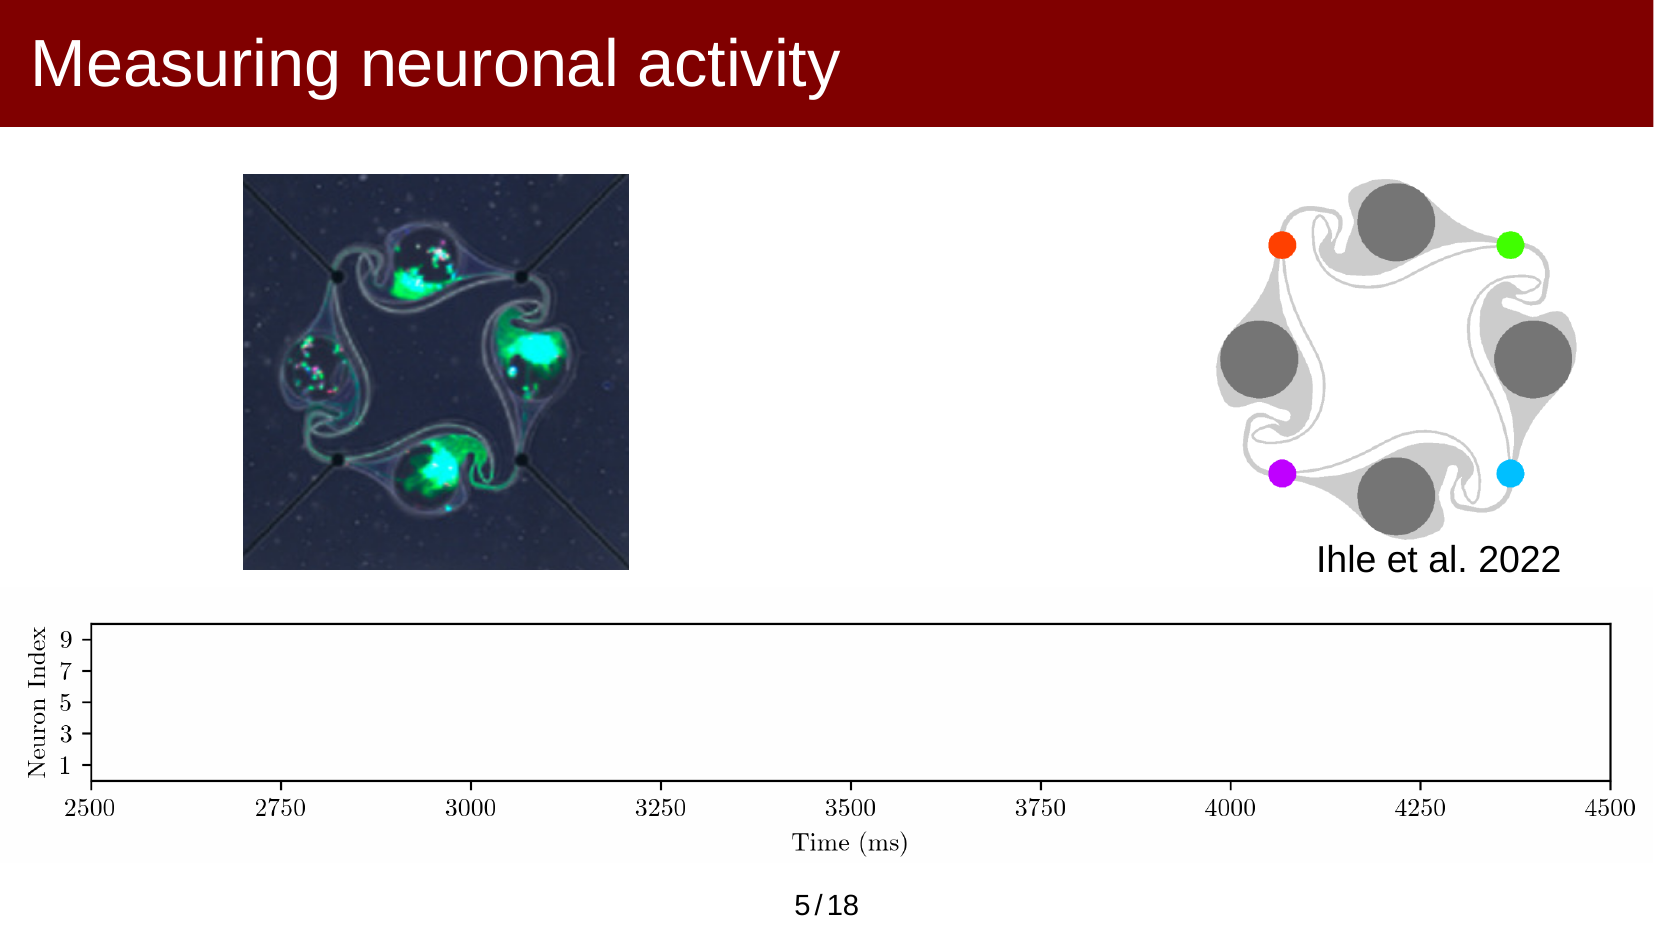

Measuring neuronal activity
Ihle et al. 2022